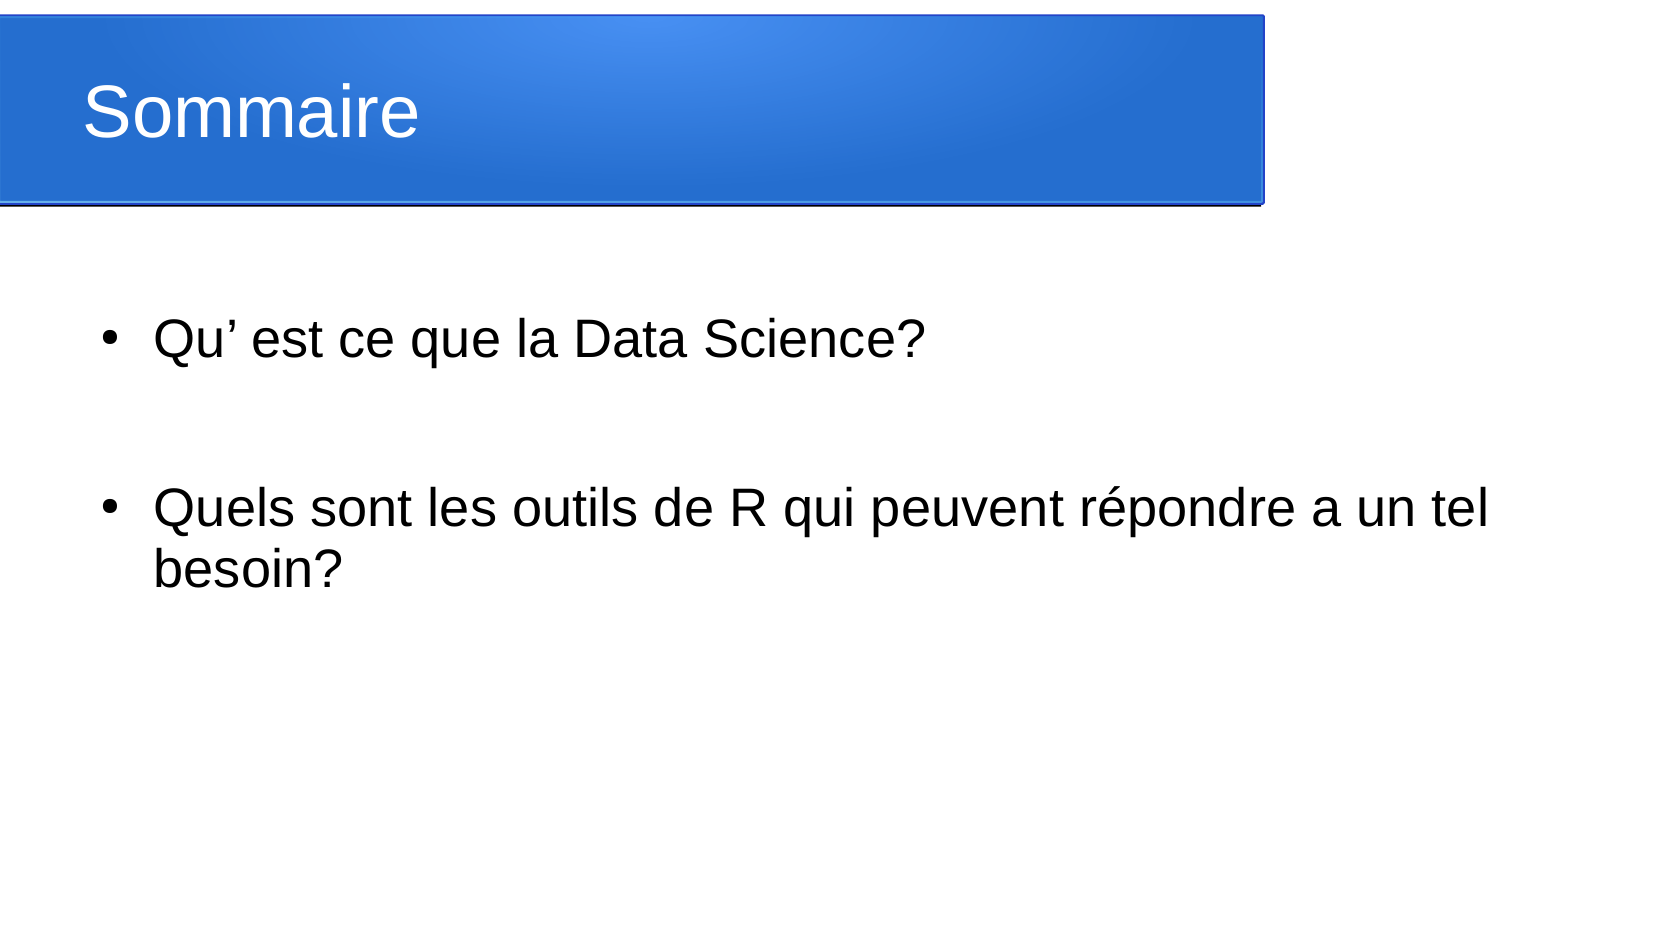

# Sommaire
Qu’ est ce que la Data Science?
Quels sont les outils de R qui peuvent répondre a un tel besoin?